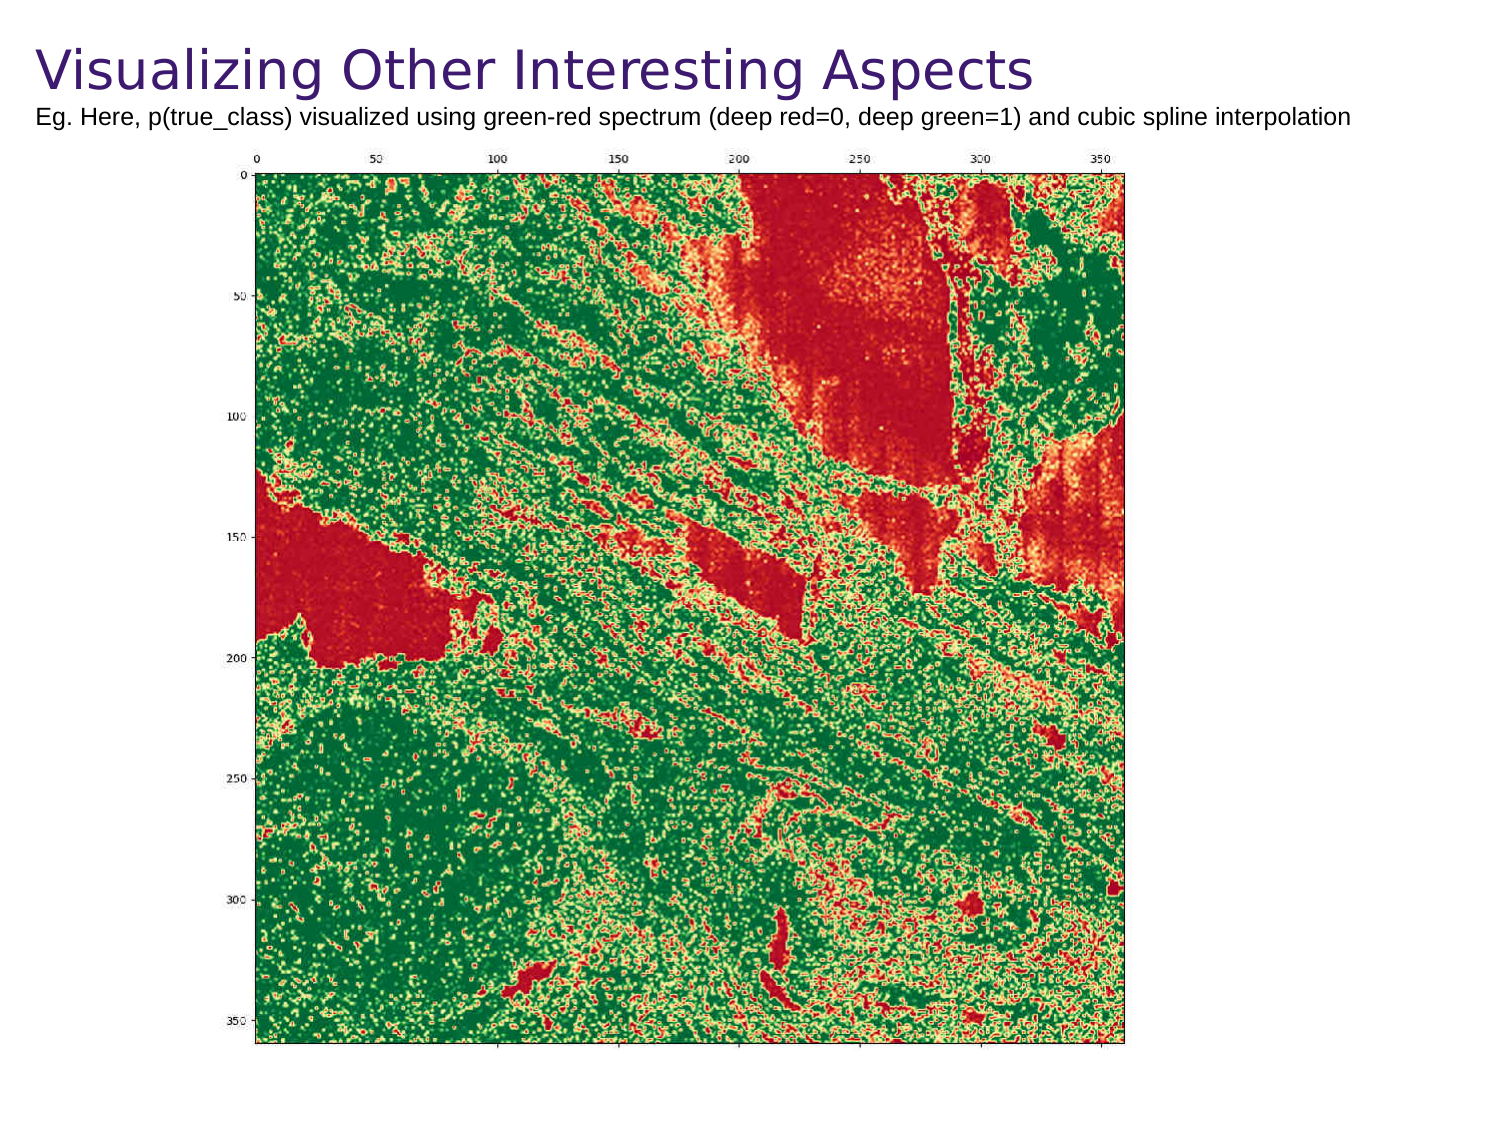

# Visualizing Other Interesting Aspects Eg. Here, p(true_class) visualized using green-red spectrum (deep red=0, deep green=1) and cubic spline interpolation